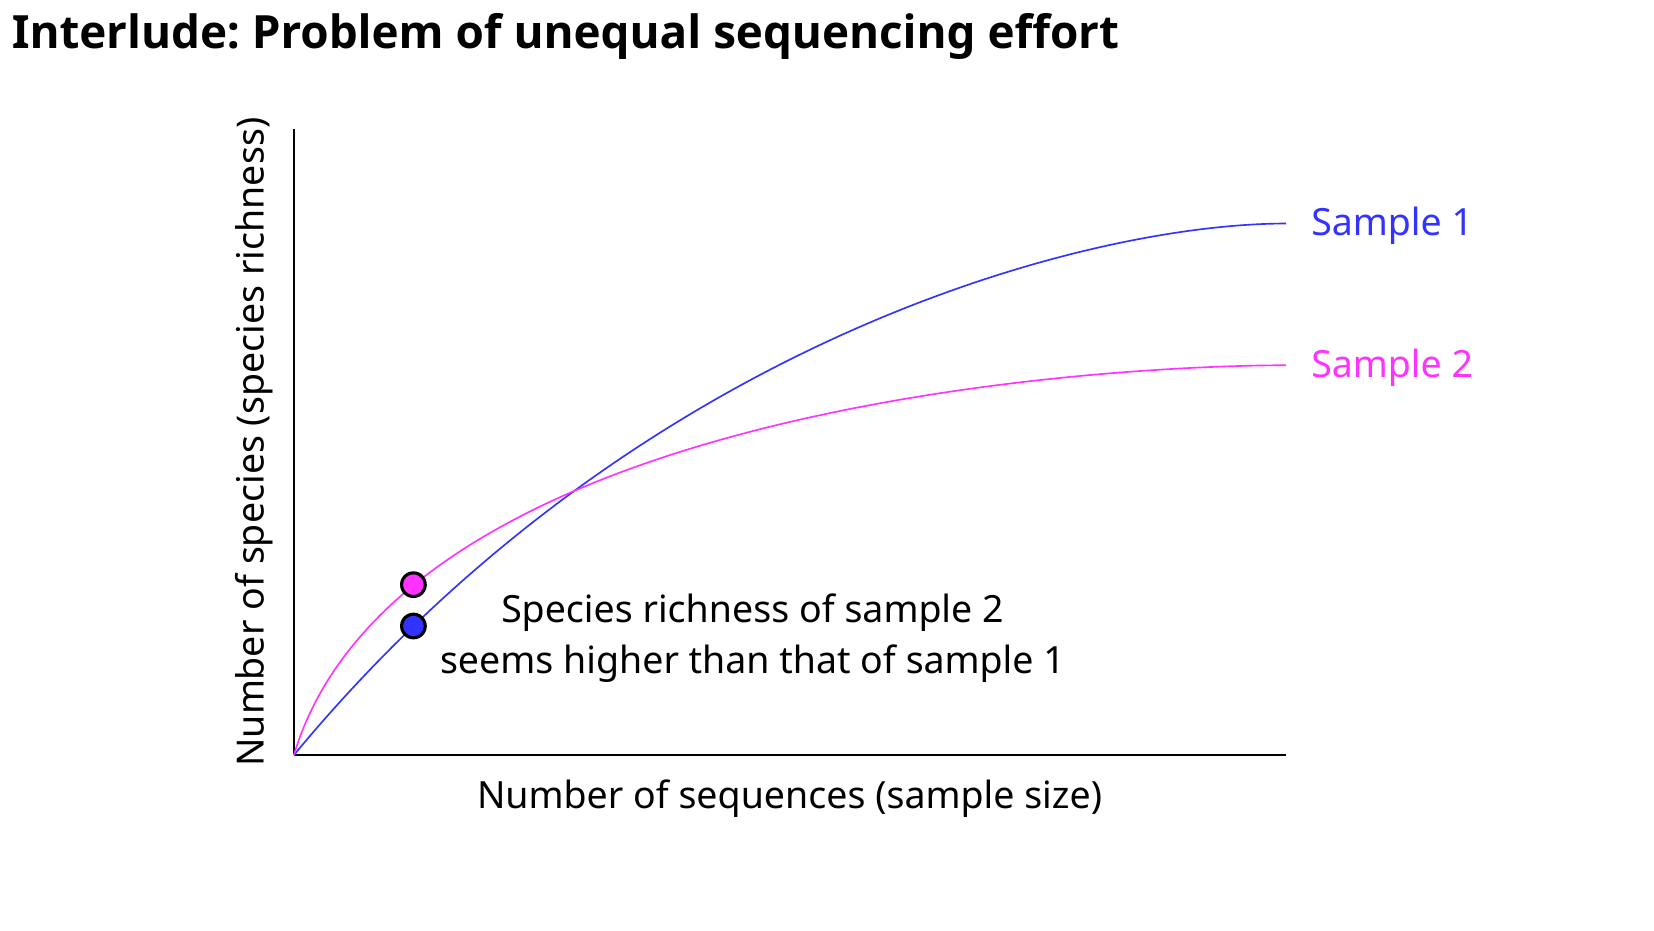

# Interlude: Problem of unequal sequencing effort
Sample 1
Sample 2
Number of species (species richness)
Species richness of sample 2
seems higher than that of sample 1
Number of sequences (sample size)